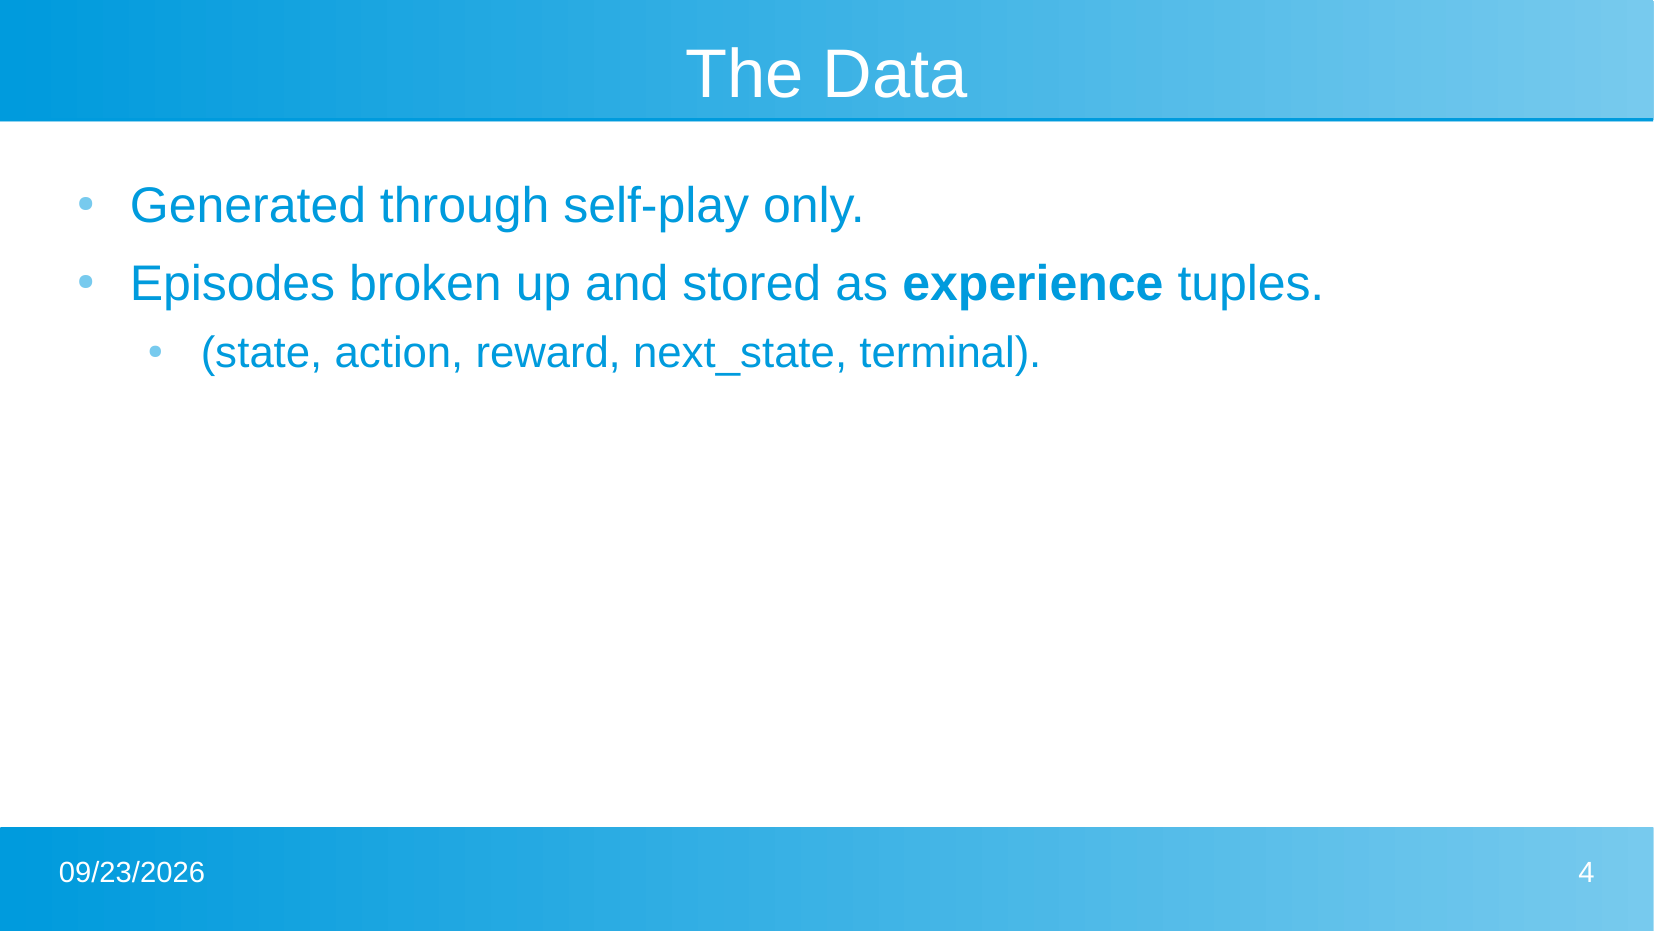

# The Data
Generated through self-play only.
Episodes broken up and stored as experience tuples.
(state, action, reward, next_state, terminal).
4